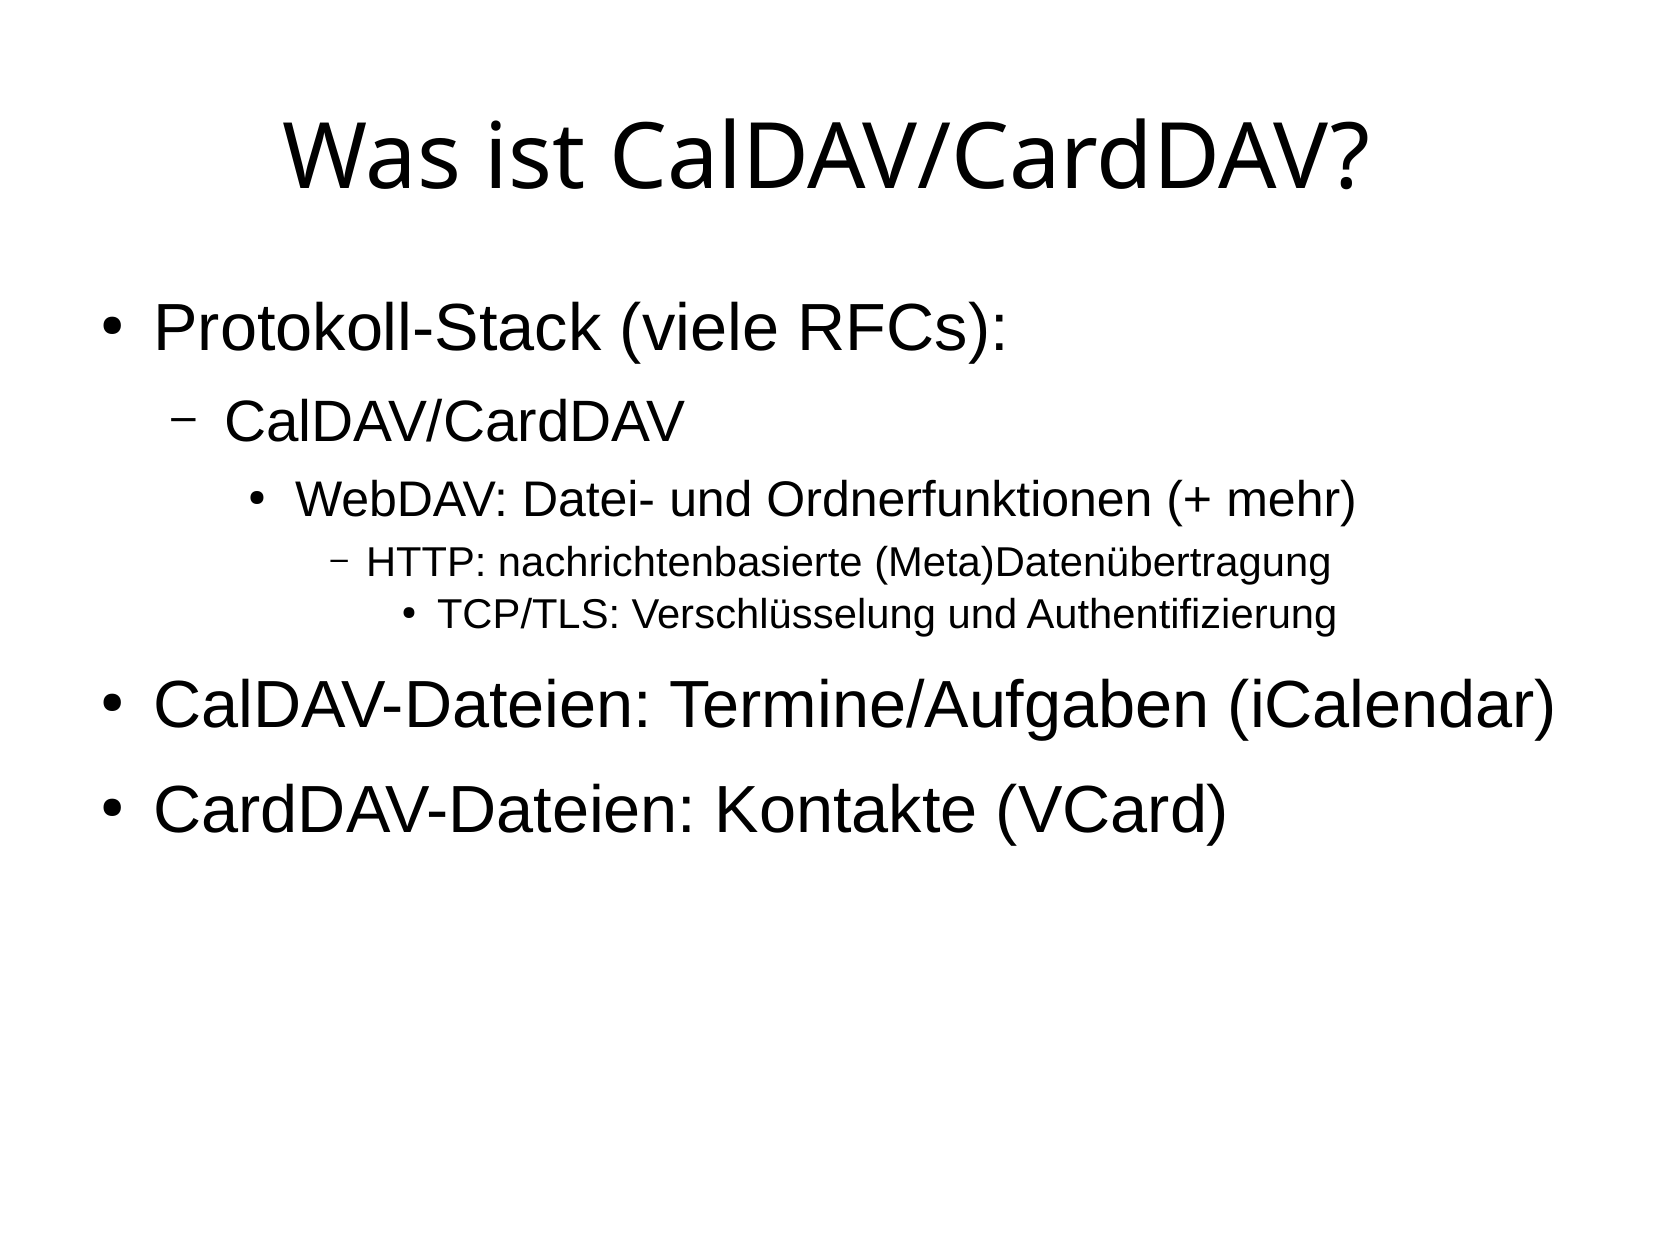

# Was ist CalDAV/CardDAV?
Protokoll-Stack (viele RFCs):
CalDAV/CardDAV
WebDAV: Datei- und Ordnerfunktionen (+ mehr)
HTTP: nachrichtenbasierte (Meta)Datenübertragung
TCP/TLS: Verschlüsselung und Authentifizierung
CalDAV-Dateien: Termine/Aufgaben (iCalendar)
CardDAV-Dateien: Kontakte (VCard)